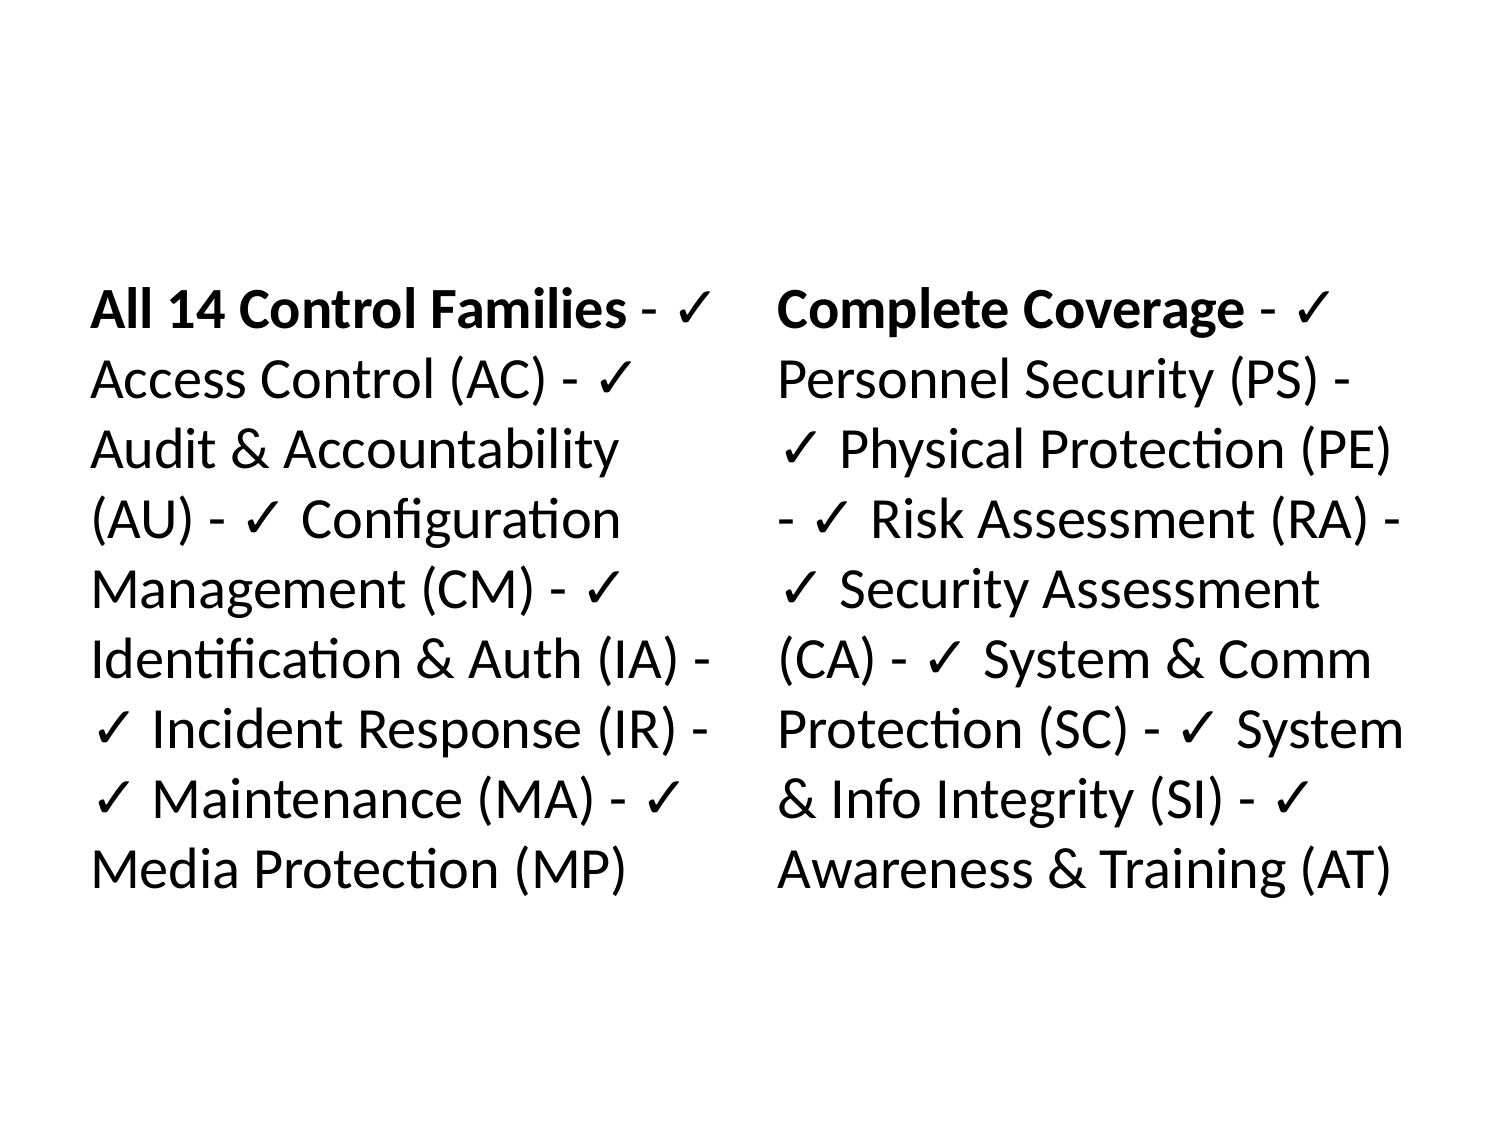

# All 14 Control Families - ✓ Access Control (AC) - ✓ Audit & Accountability (AU) - ✓ Configuration Management (CM) - ✓ Identification & Auth (IA) - ✓ Incident Response (IR) - ✓ Maintenance (MA) - ✓ Media Protection (MP)
Complete Coverage - ✓ Personnel Security (PS) - ✓ Physical Protection (PE) - ✓ Risk Assessment (RA) - ✓ Security Assessment (CA) - ✓ System & Comm Protection (SC) - ✓ System & Info Integrity (SI) - ✓ Awareness & Training (AT)